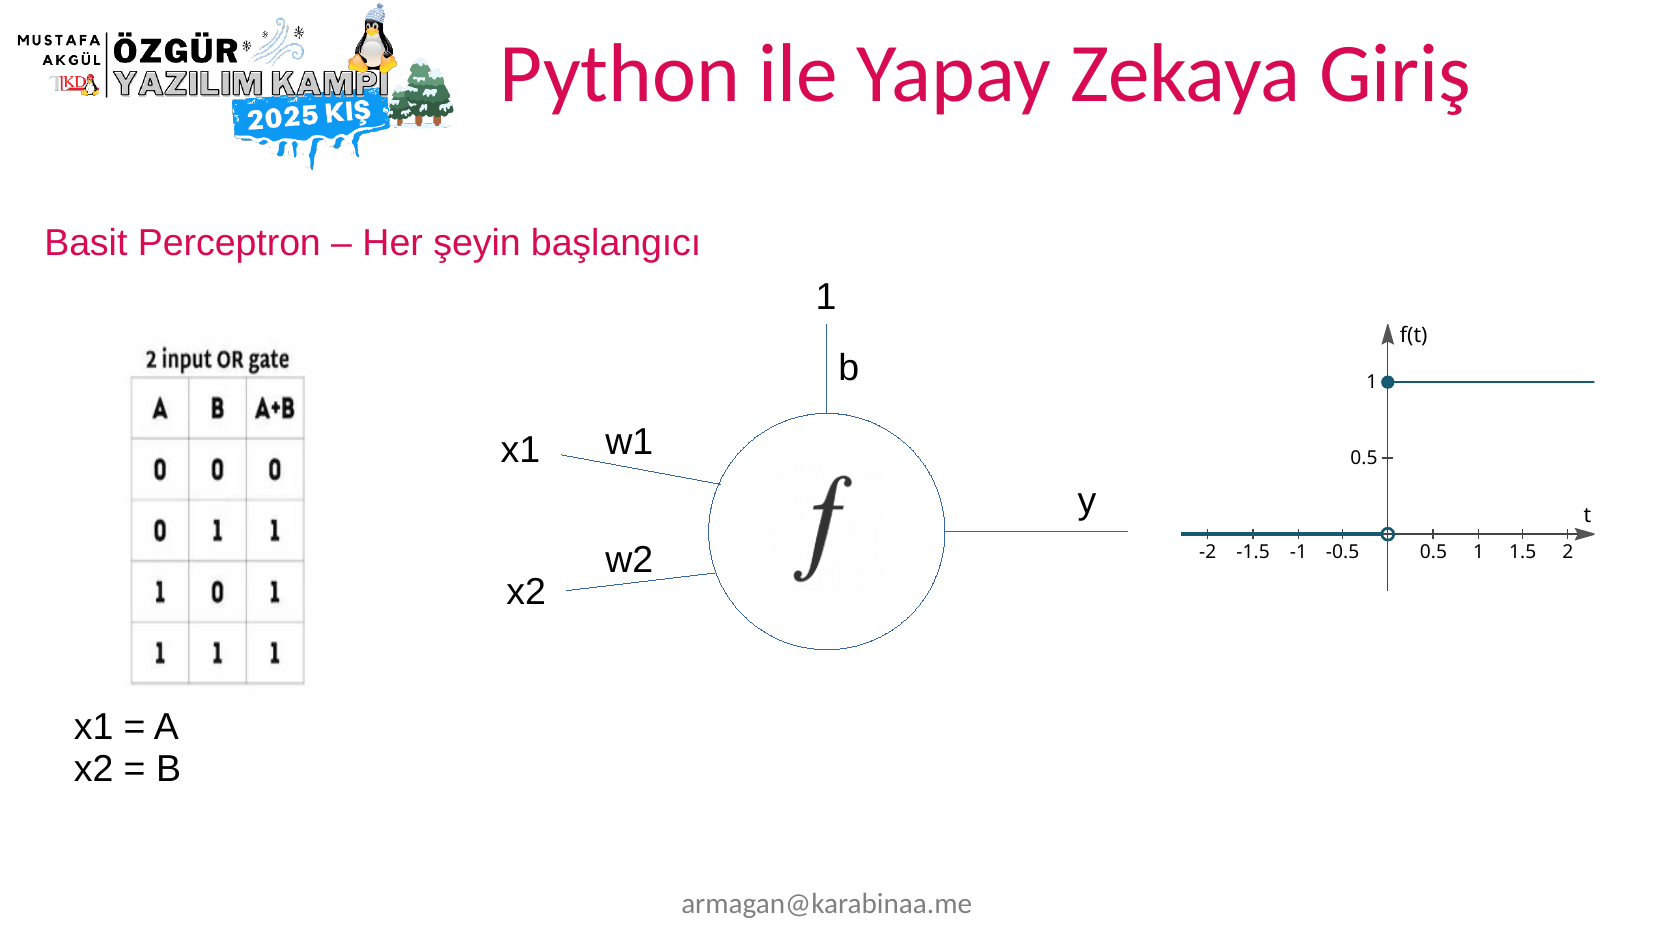

Python ile Yapay Zekaya Giriş
Basit Perceptron – Her şeyin başlangıcı
 1
b
w1
x1
y
w2
x2
x1 = A
x2 = B
armagan@karabinaa.me